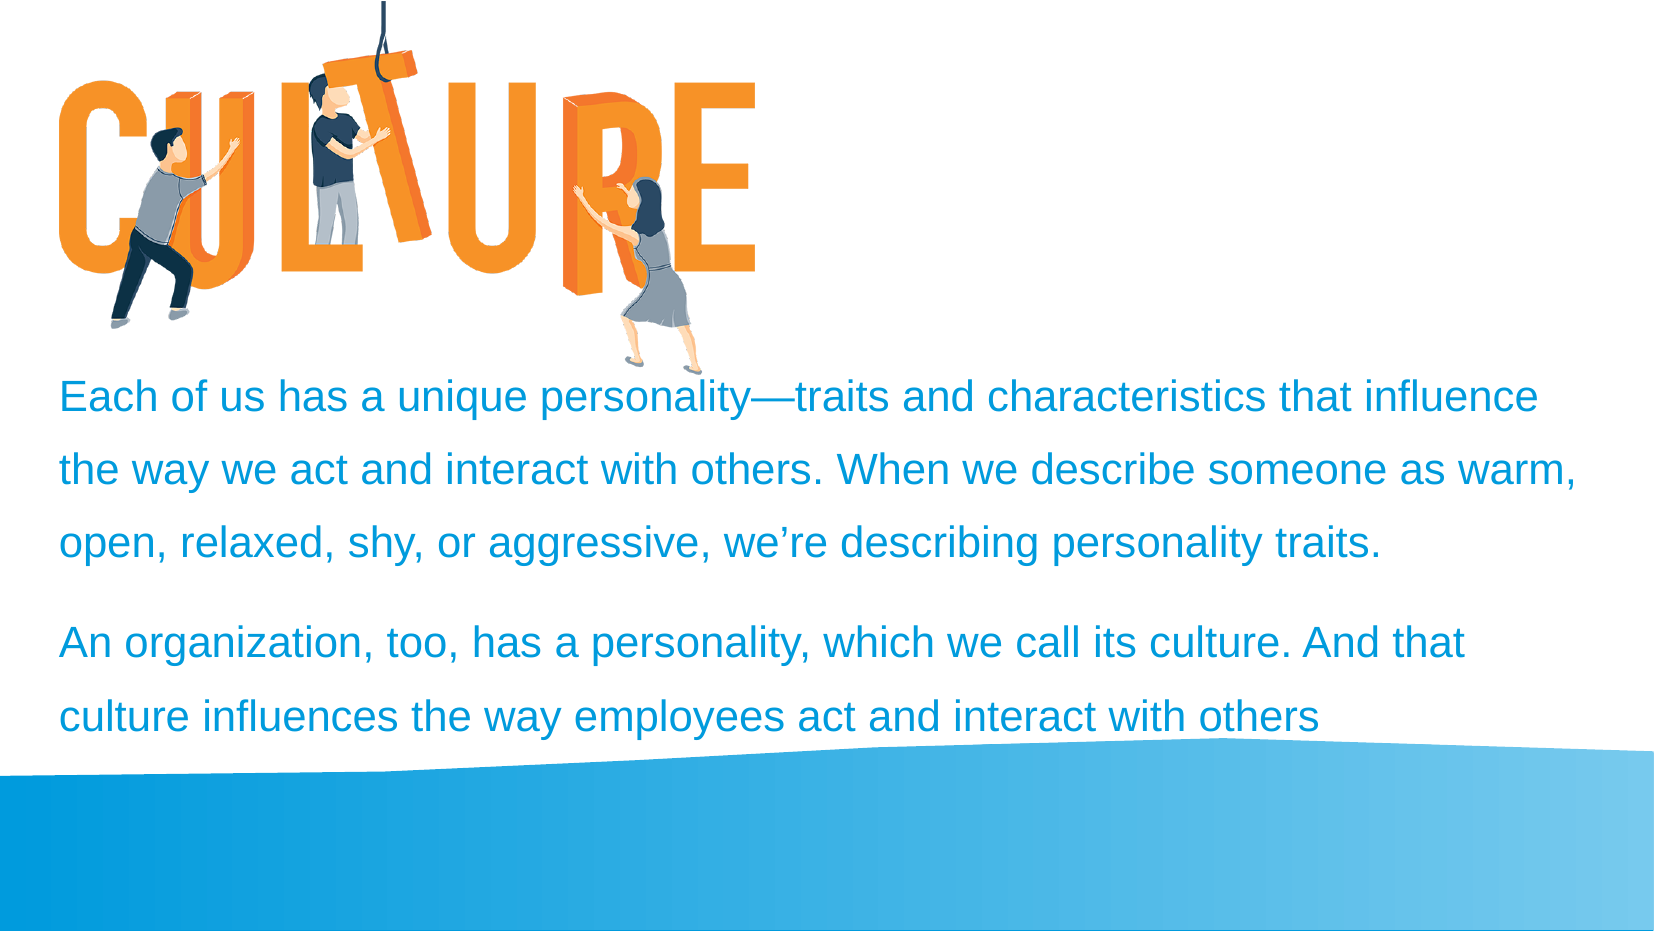

# Each of us has a unique personality—traits and characteristics that influence the way we act and interact with others. When we describe someone as warm, open, relaxed, shy, or aggressive, we’re describing personality traits.
An organization, too, has a personality, which we call its culture. And that culture influences the way employees act and interact with others